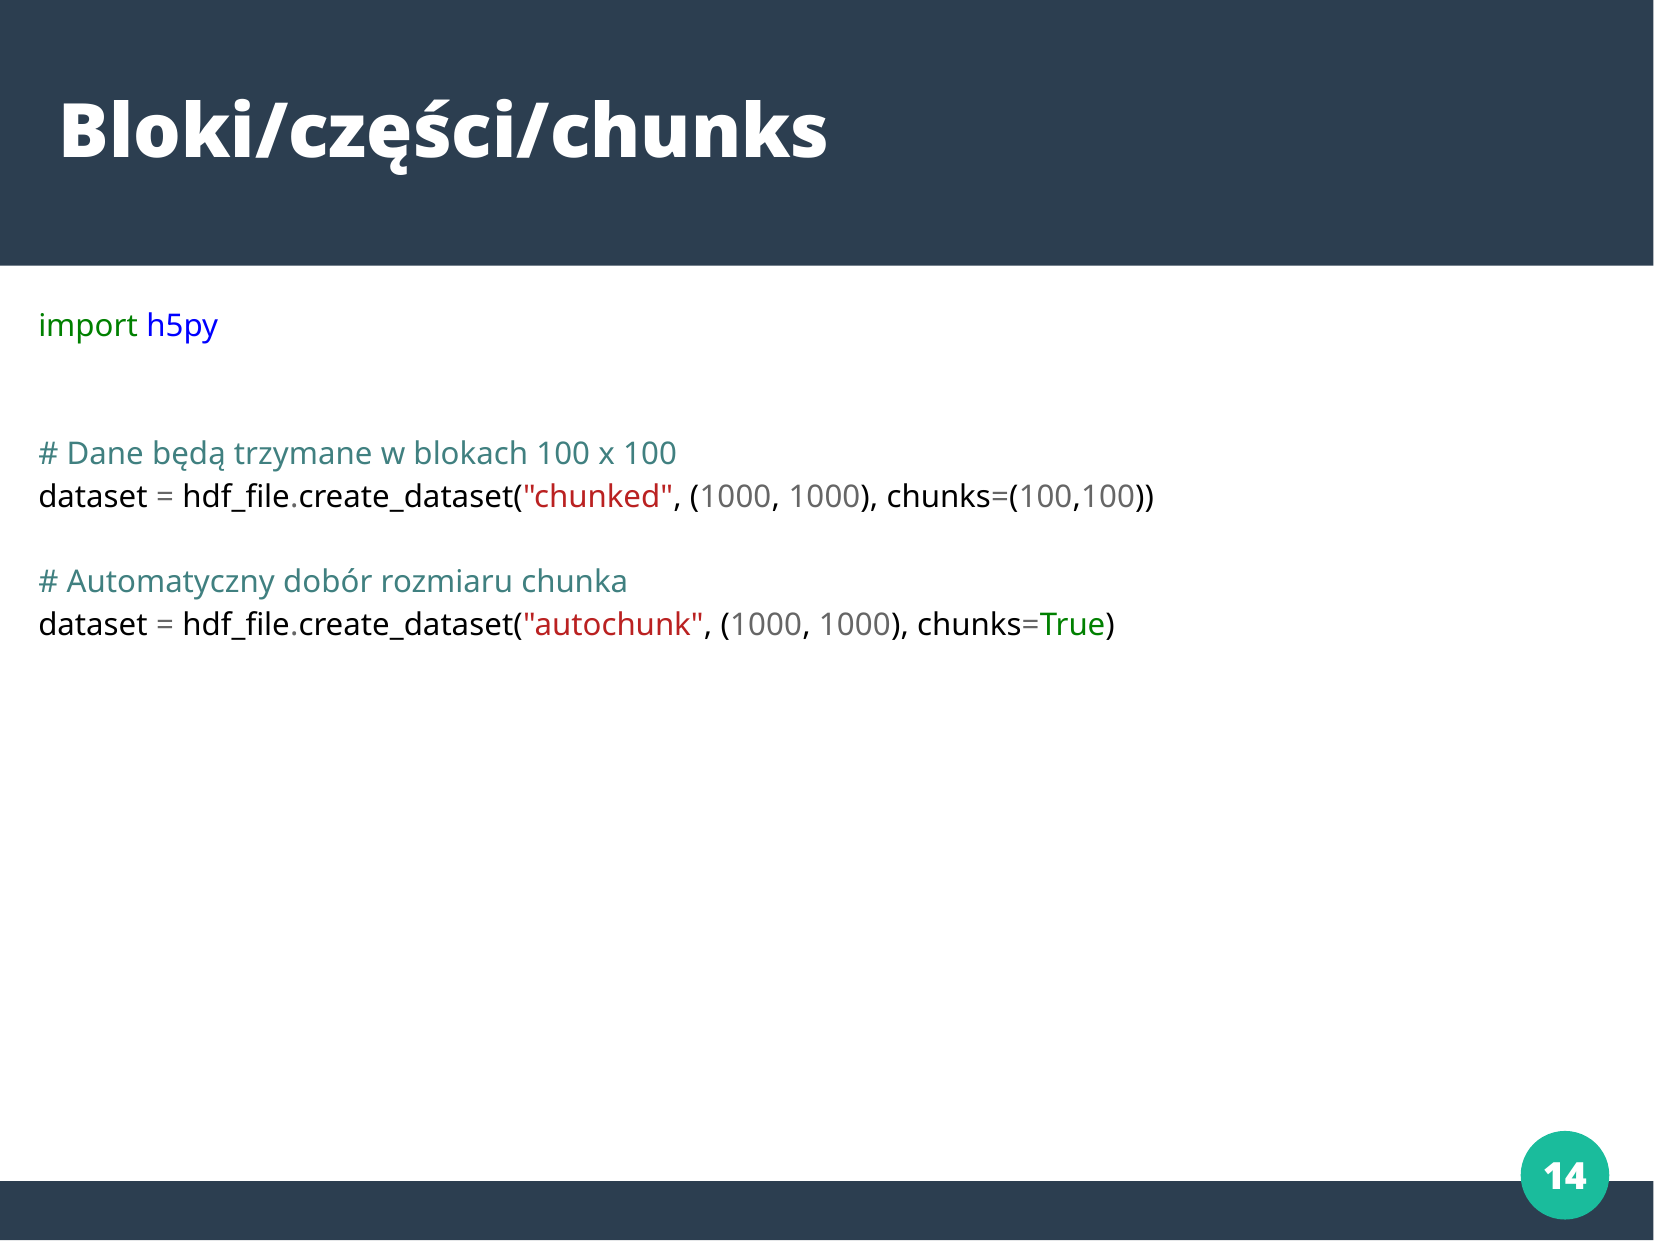

# Bloki/części/chunks
import h5py
# Dane będą trzymane w blokach 100 x 100
dataset = hdf_file.create_dataset("chunked", (1000, 1000), chunks=(100,100))
# Automatyczny dobór rozmiaru chunka
dataset = hdf_file.create_dataset("autochunk", (1000, 1000), chunks=True)
14